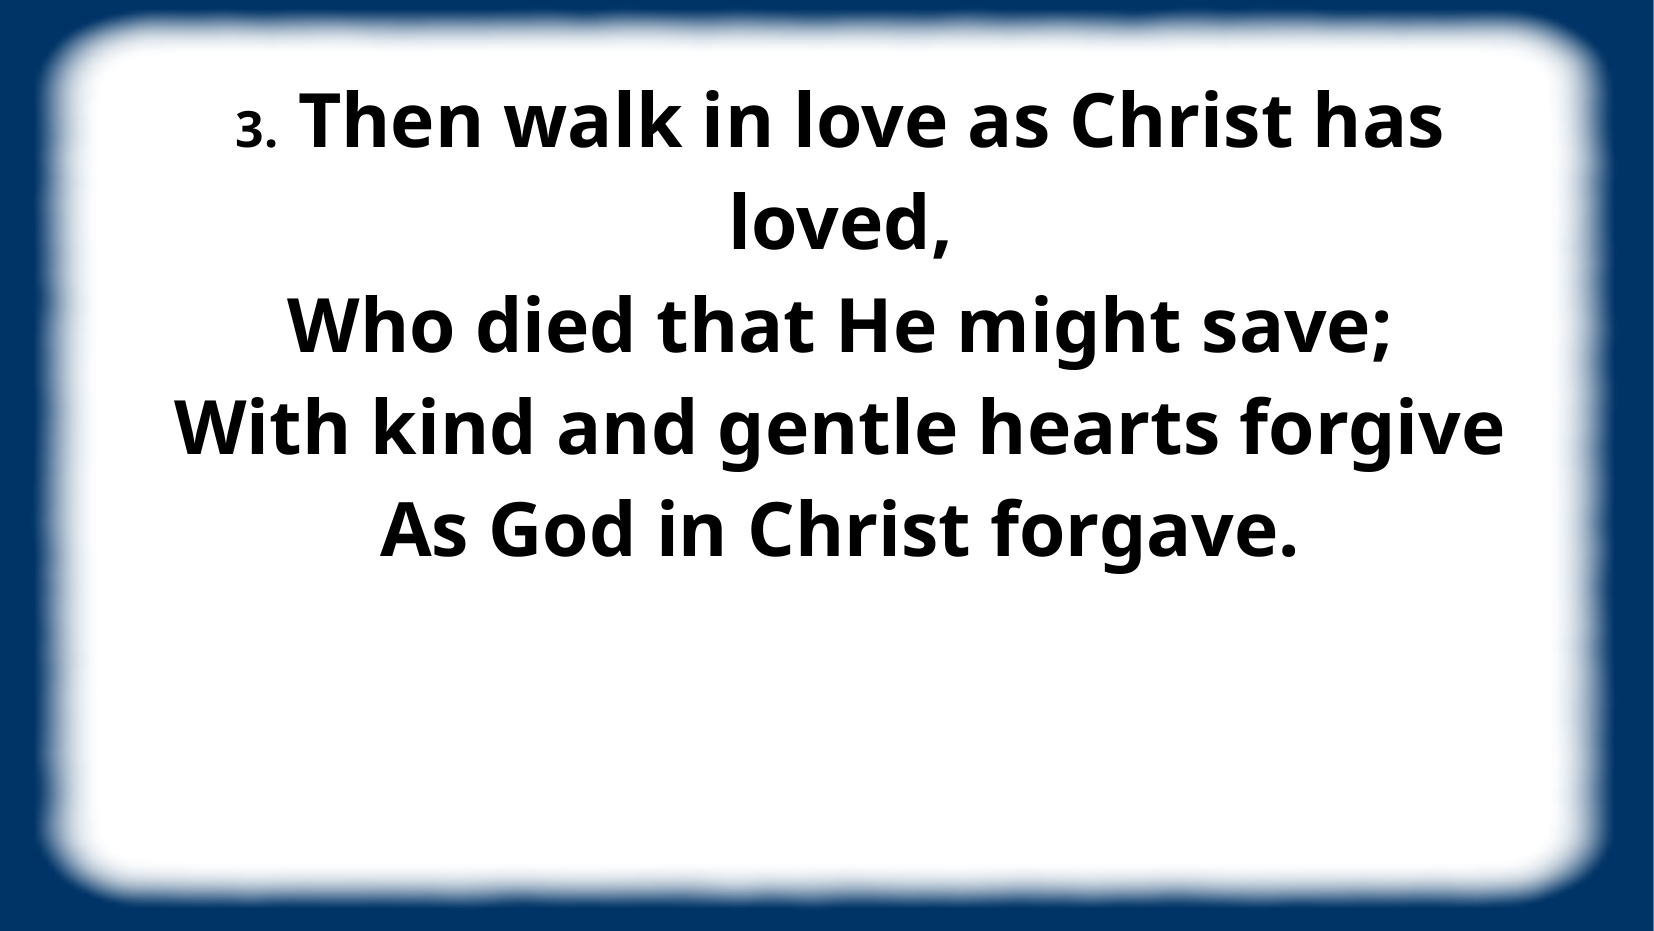

3. 	Then walk in love as Christ has loved,
Who died that He might save;
With kind and gentle hearts forgive
As God in Christ forgave.